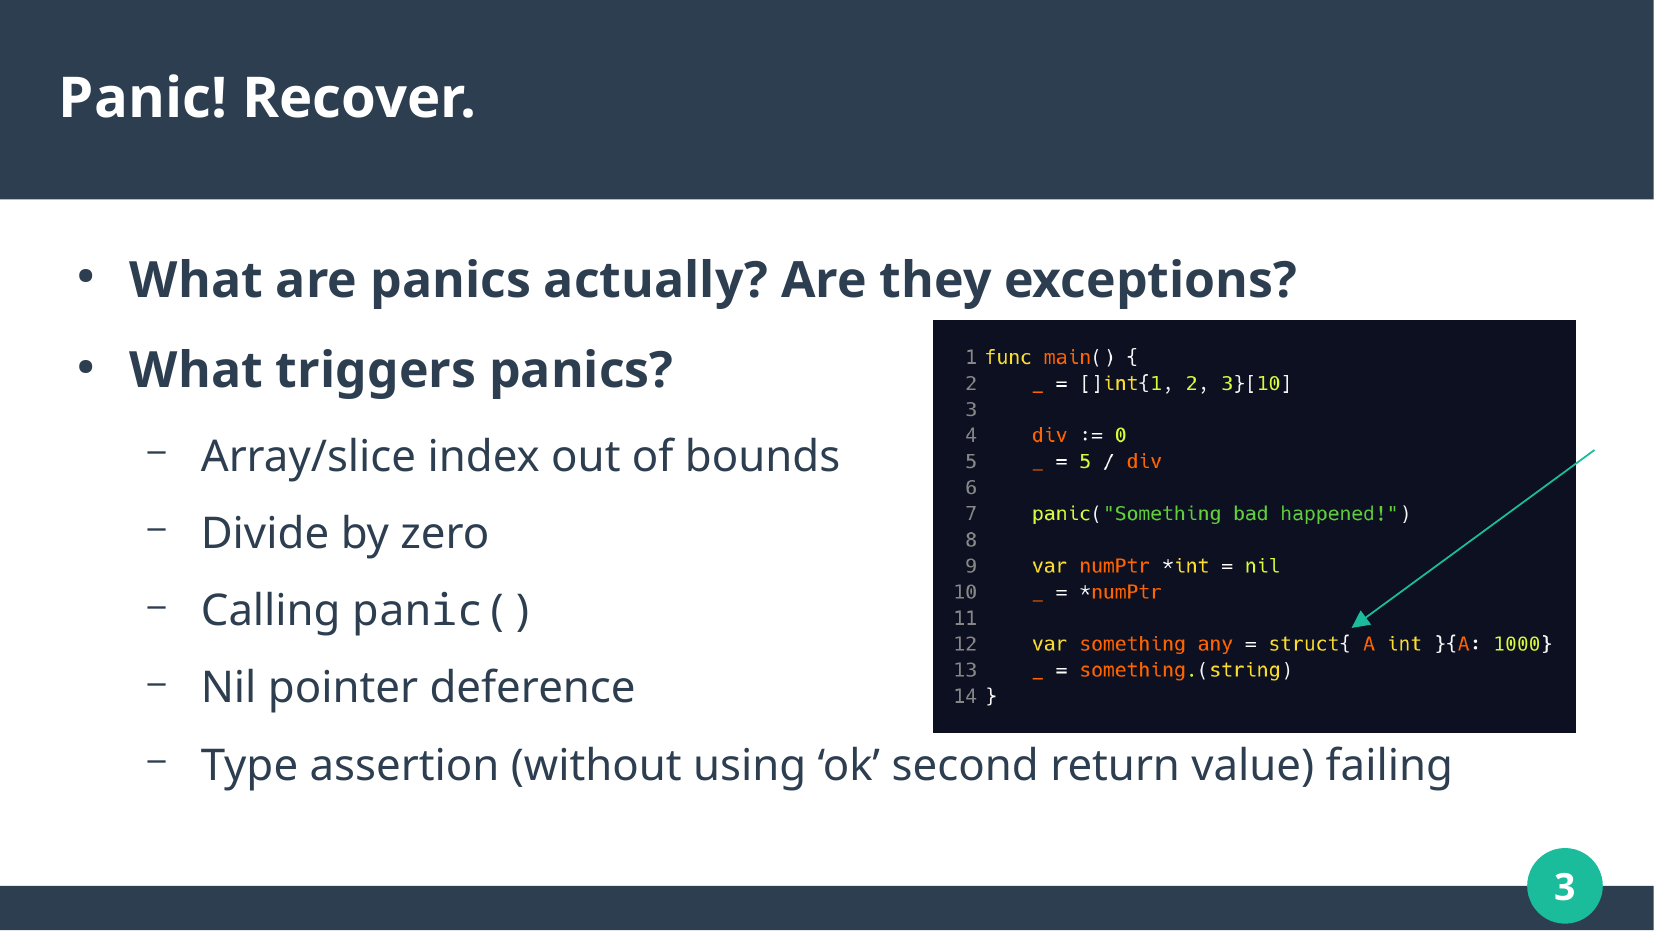

# Panic! Recover.
What are panics actually? Are they exceptions?
What triggers panics?
Array/slice index out of bounds
Divide by zero
Calling panic()
Nil pointer deference
Type assertion (without using ‘ok’ second return value) failing